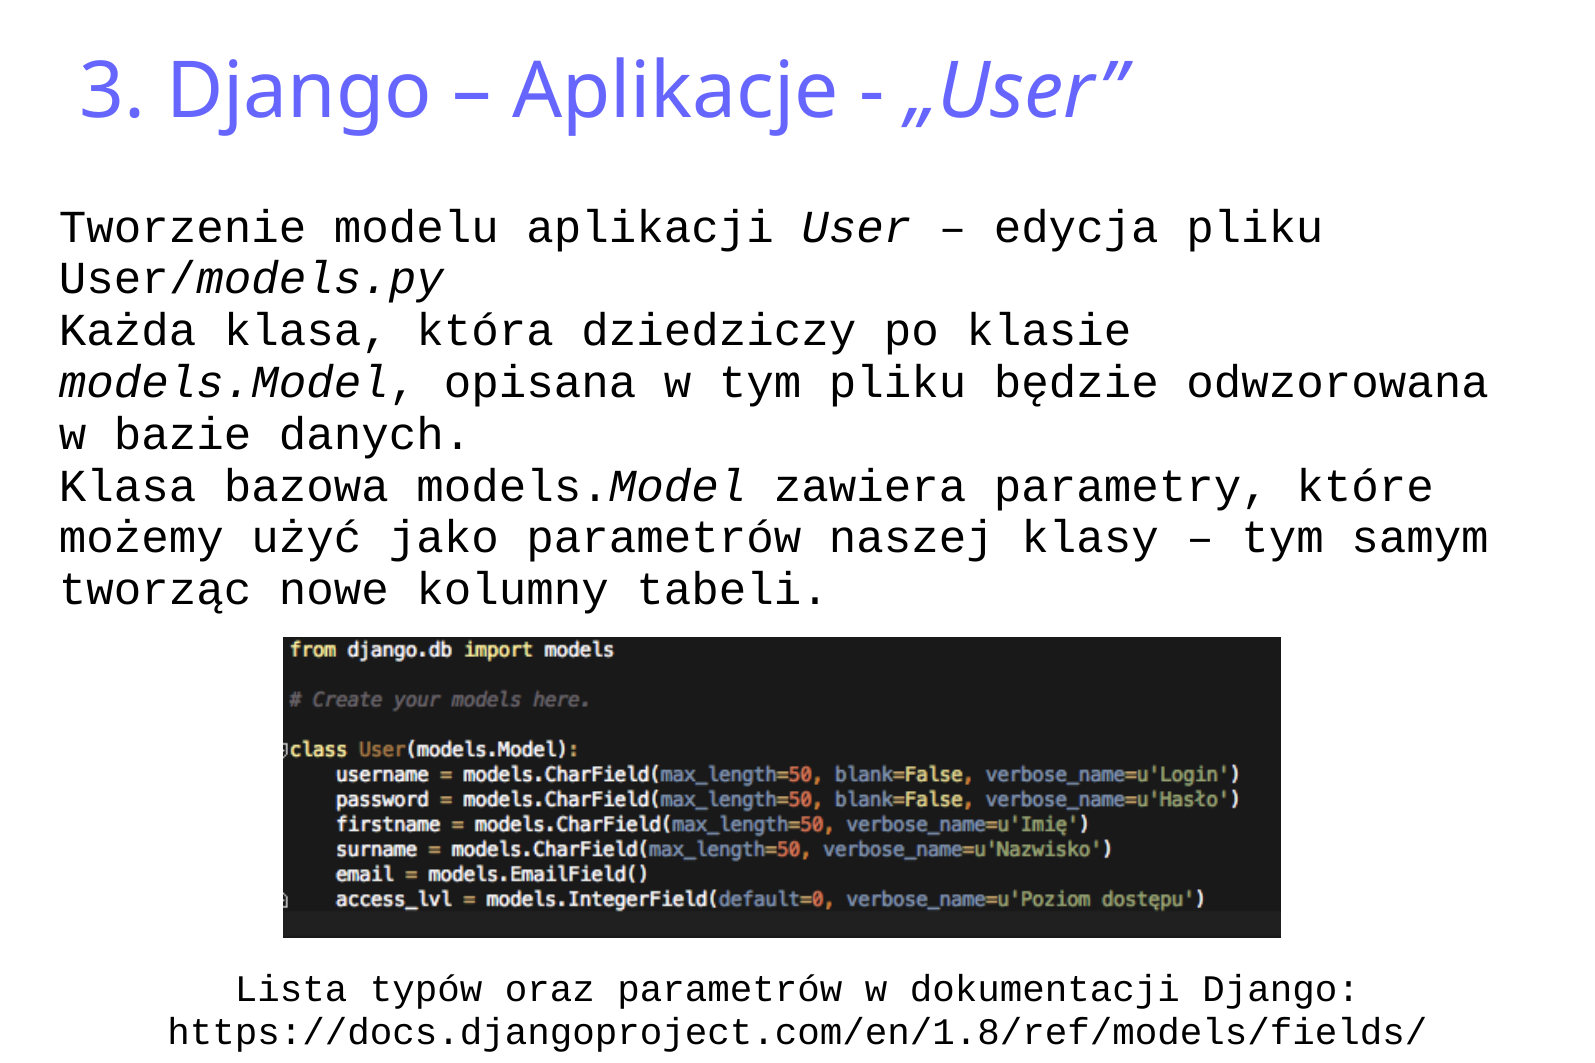

# 3. Django – Aplikacje - „User”
Tworzenie modelu aplikacji User – edycja pliku User/models.py
Każda klasa, która dziedziczy po klasie models.Model, opisana w tym pliku będzie odwzorowana w bazie danych.
Klasa bazowa models.Model zawiera parametry, które możemy użyć jako parametrów naszej klasy – tym samym tworząc nowe kolumny tabeli.
Lista typów oraz parametrów w dokumentacji Django: https://docs.djangoproject.com/en/1.8/ref/models/fields/